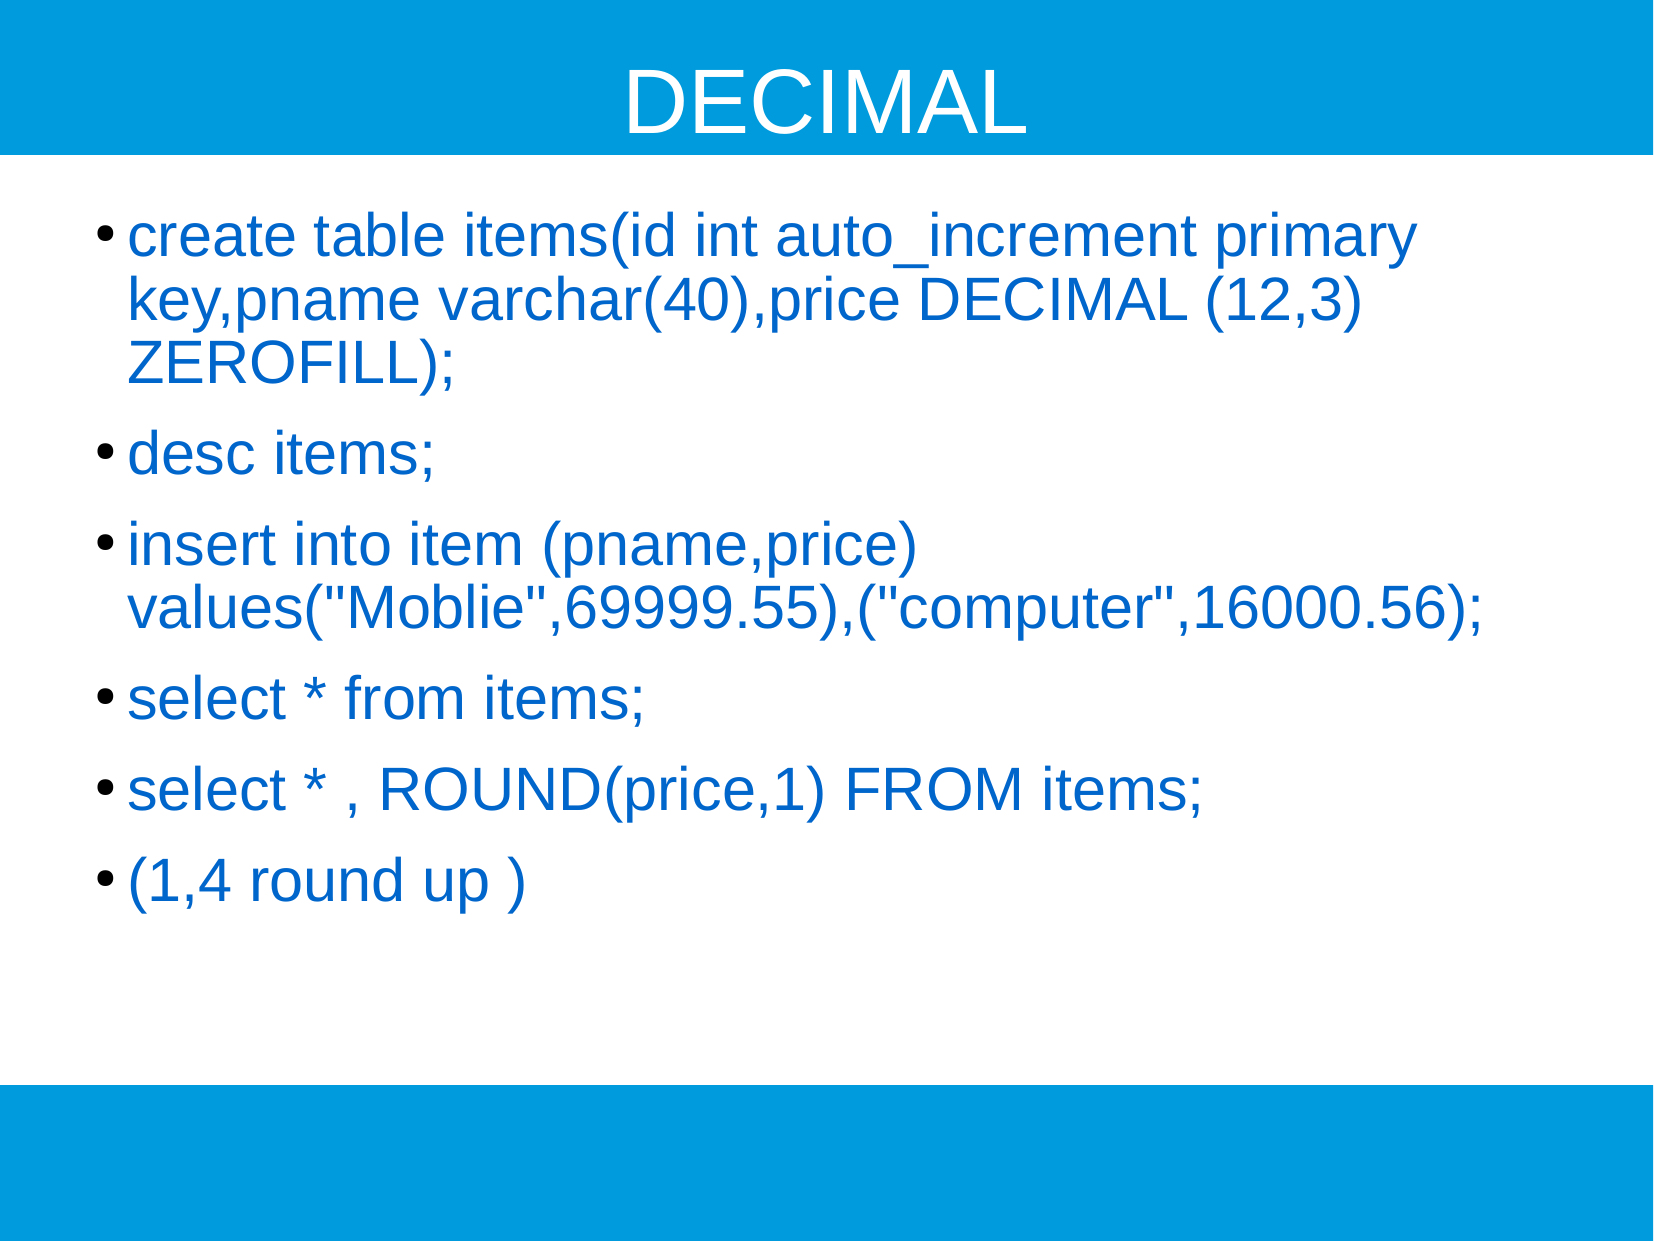

# DECIMAL
create table items(id int auto_increment primary key,pname varchar(40),price DECIMAL (12,3) ZEROFILL);
desc items;
insert into item (pname,price) values("Moblie",69999.55),("computer",16000.56);
select * from items;
select * , ROUND(price,1) FROM items;
(1,4 round up )